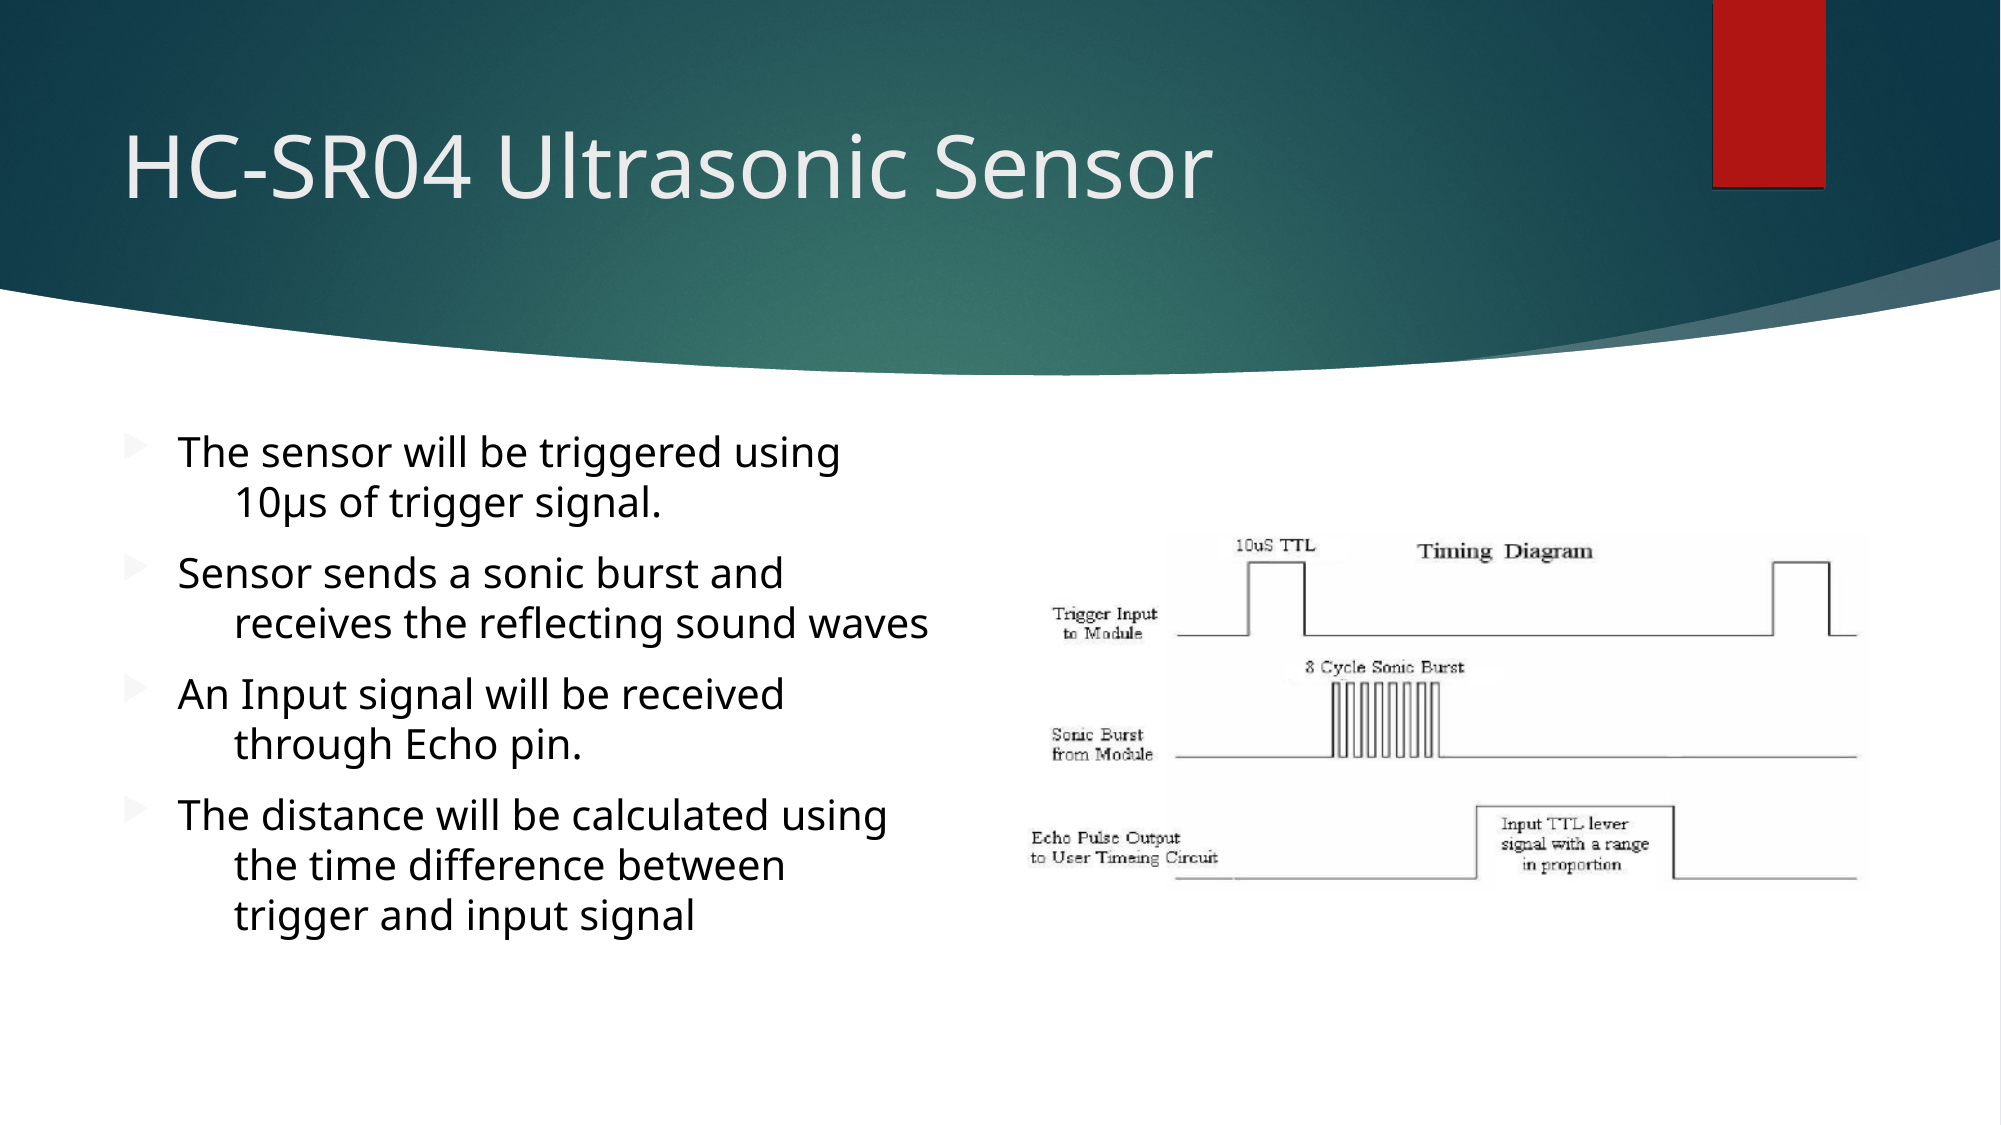

# HC-SR04 Ultrasonic Sensor
The sensor will be triggered using 10µs of trigger signal.
Sensor sends a sonic burst and receives the reflecting sound waves
An Input signal will be received through Echo pin.
The distance will be calculated using the time difference between trigger and input signal